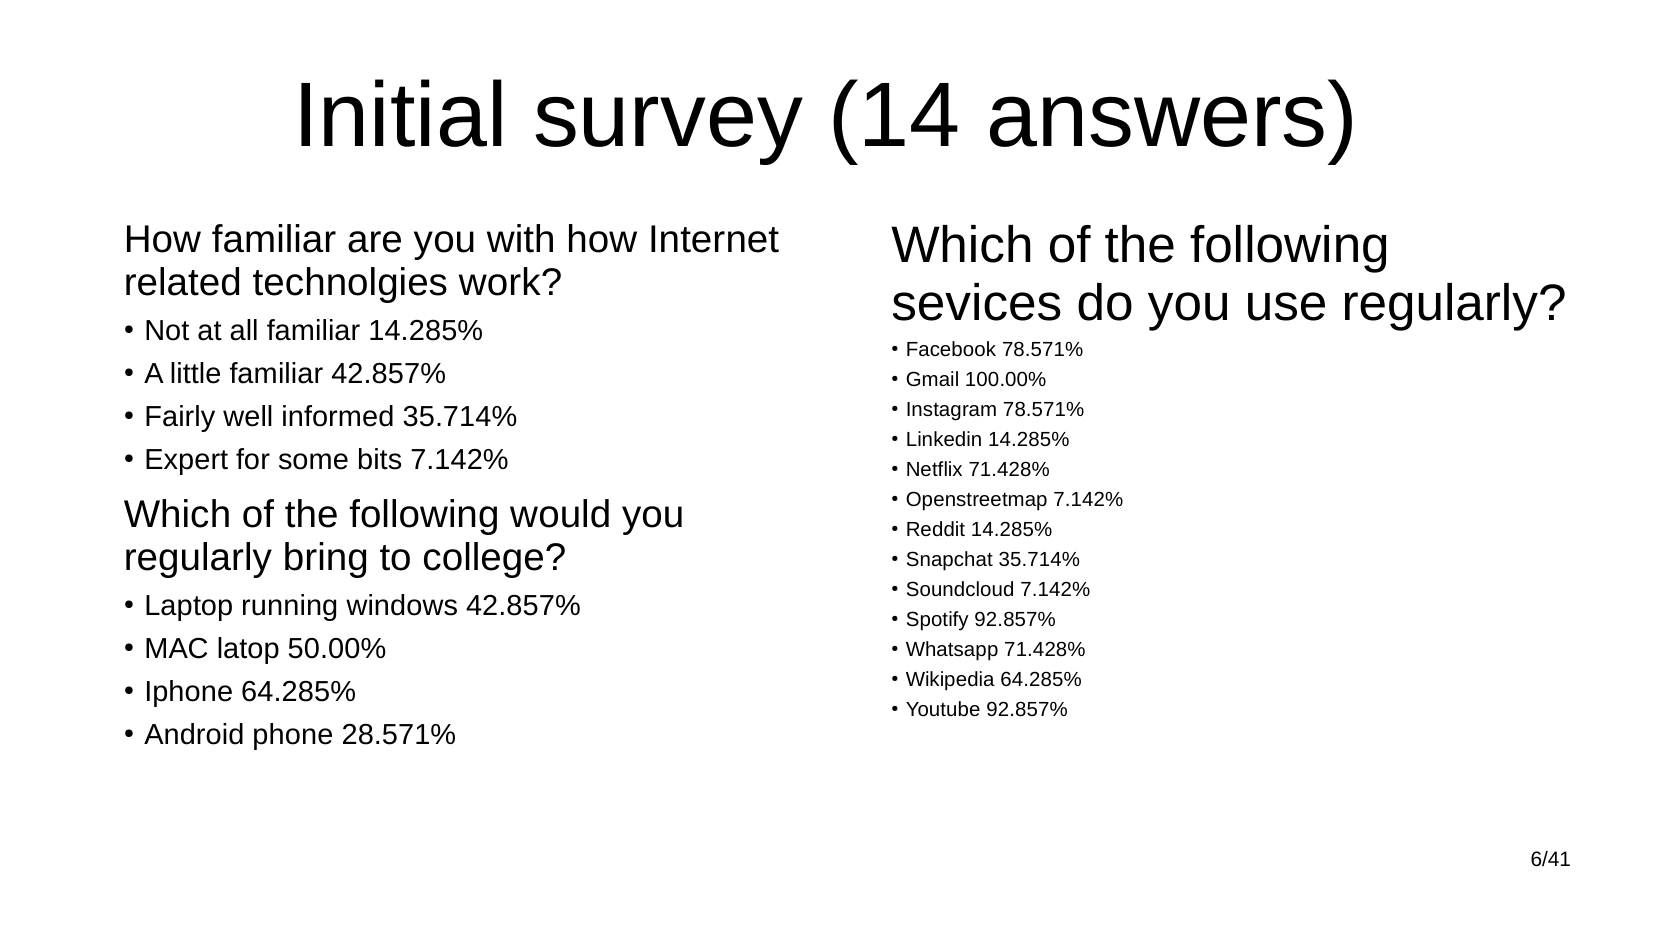

# Initial survey (14 answers)
Which of the following sevices do you use regularly?
Facebook 78.571%
Gmail 100.00%
Instagram 78.571%
Linkedin 14.285%
Netflix 71.428%
Openstreetmap 7.142%
Reddit 14.285%
Snapchat 35.714%
Soundcloud 7.142%
Spotify 92.857%
Whatsapp 71.428%
Wikipedia 64.285%
Youtube 92.857%
How familiar are you with how Internet related technolgies work?
Not at all familiar 14.285%
A little familiar 42.857%
Fairly well informed 35.714%
Expert for some bits 7.142%
Which of the following would you regularly bring to college?
Laptop running windows 42.857%
MAC latop 50.00%
Iphone 64.285%
Android phone 28.571%
6